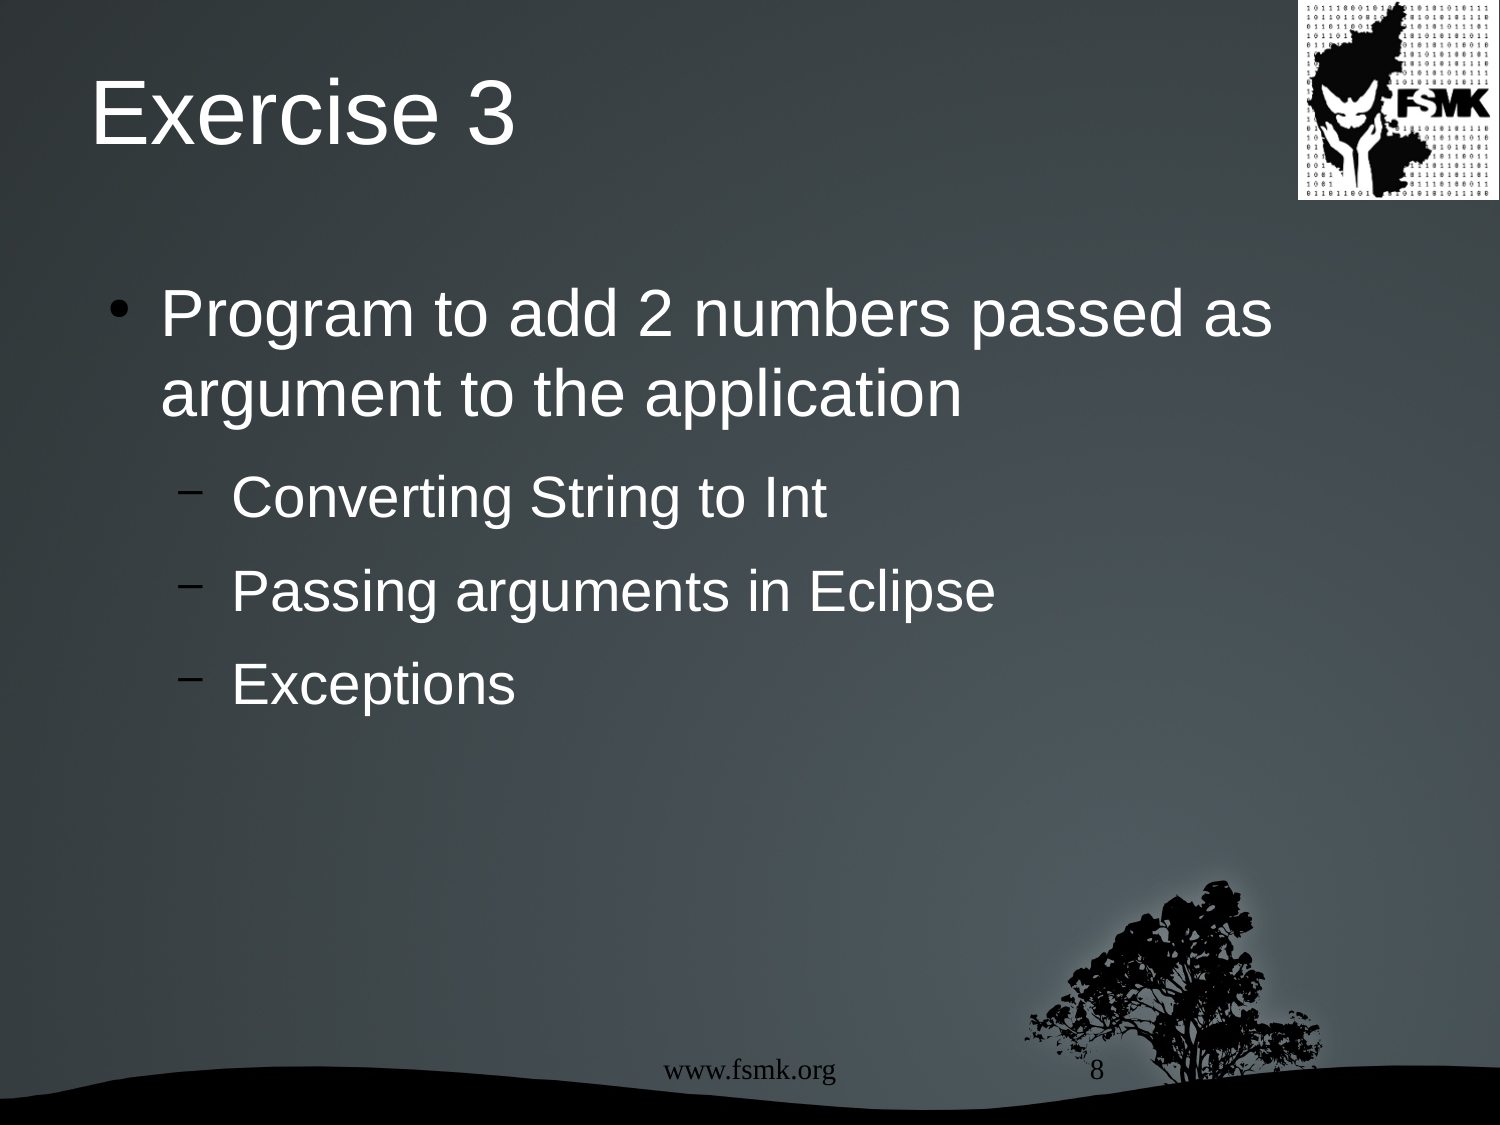

# Exercise 3
Program to add 2 numbers passed as argument to the application
Converting String to Int
Passing arguments in Eclipse
Exceptions
www.fsmk.org